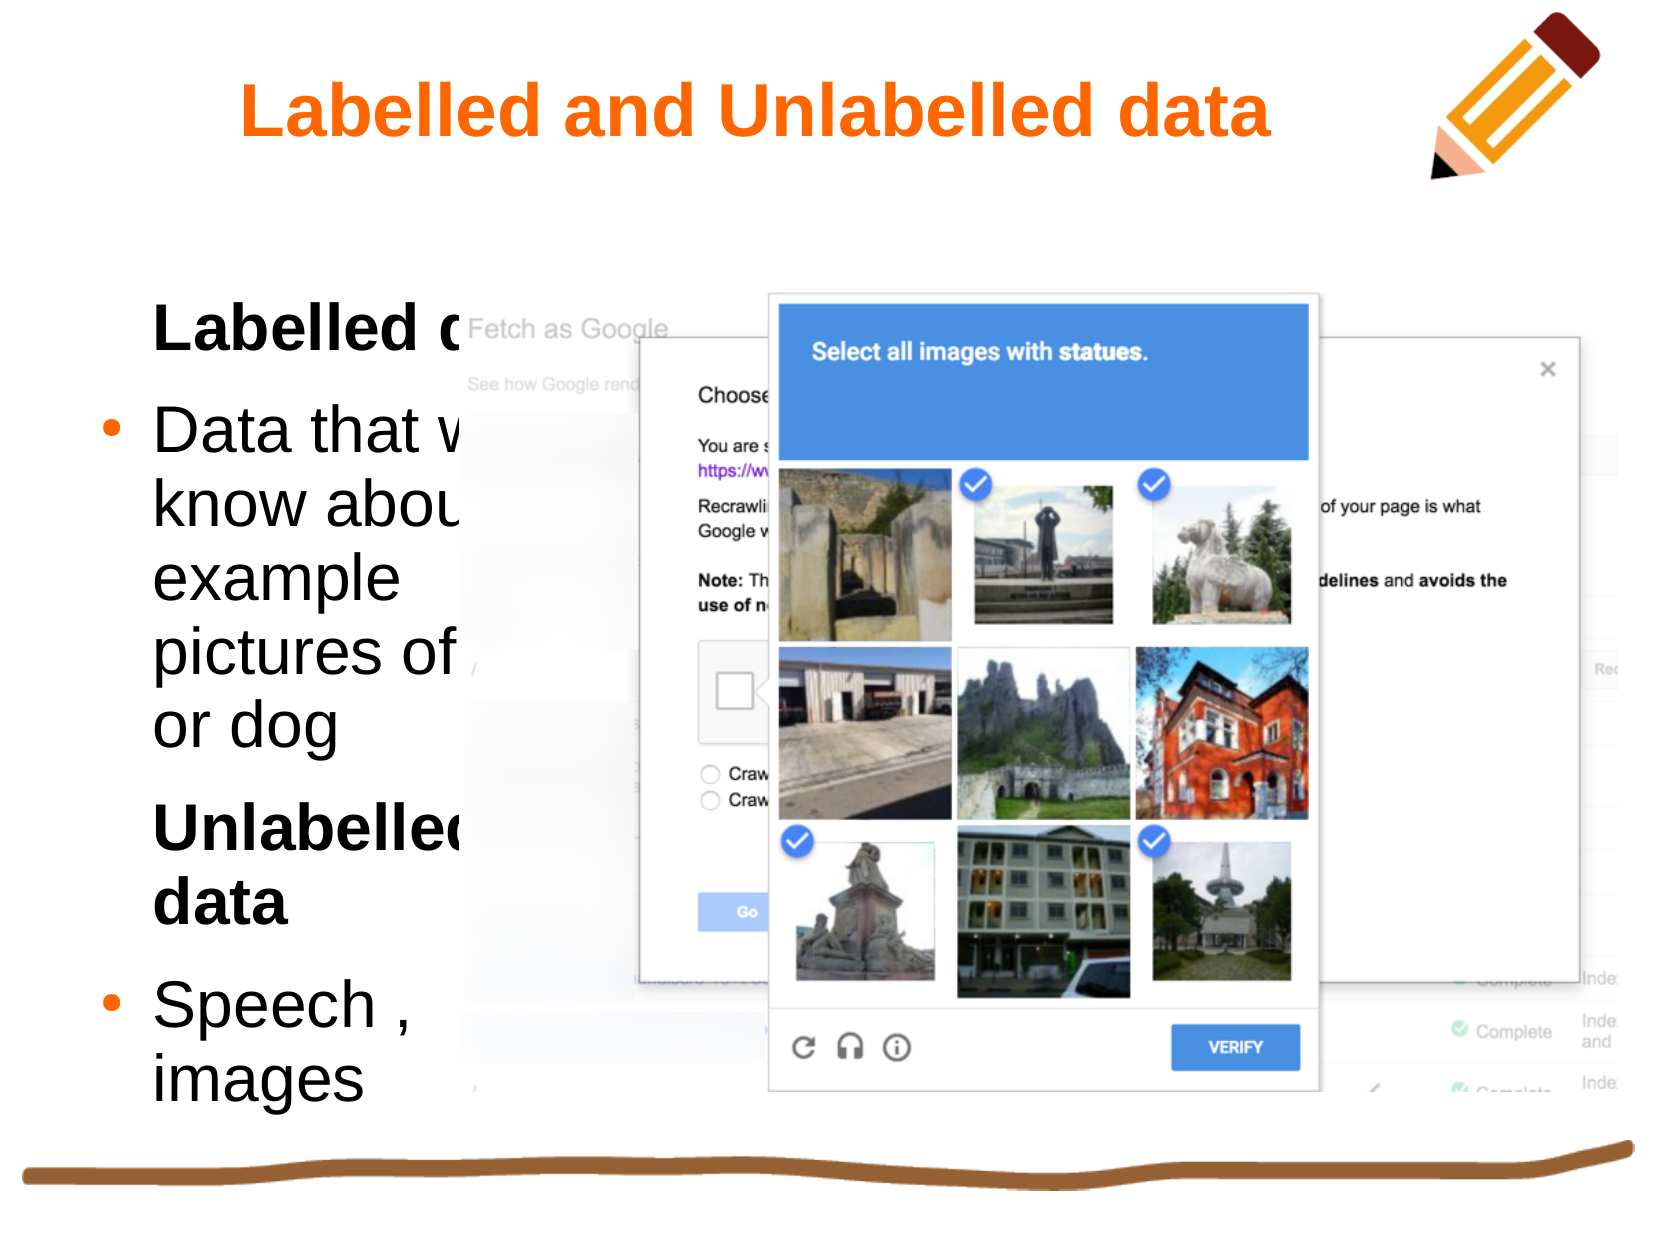

# Labelled and Unlabelled data
Labelled data
Data that we know about for example pictures of cat or dog
Unlabelled data
Speech , images